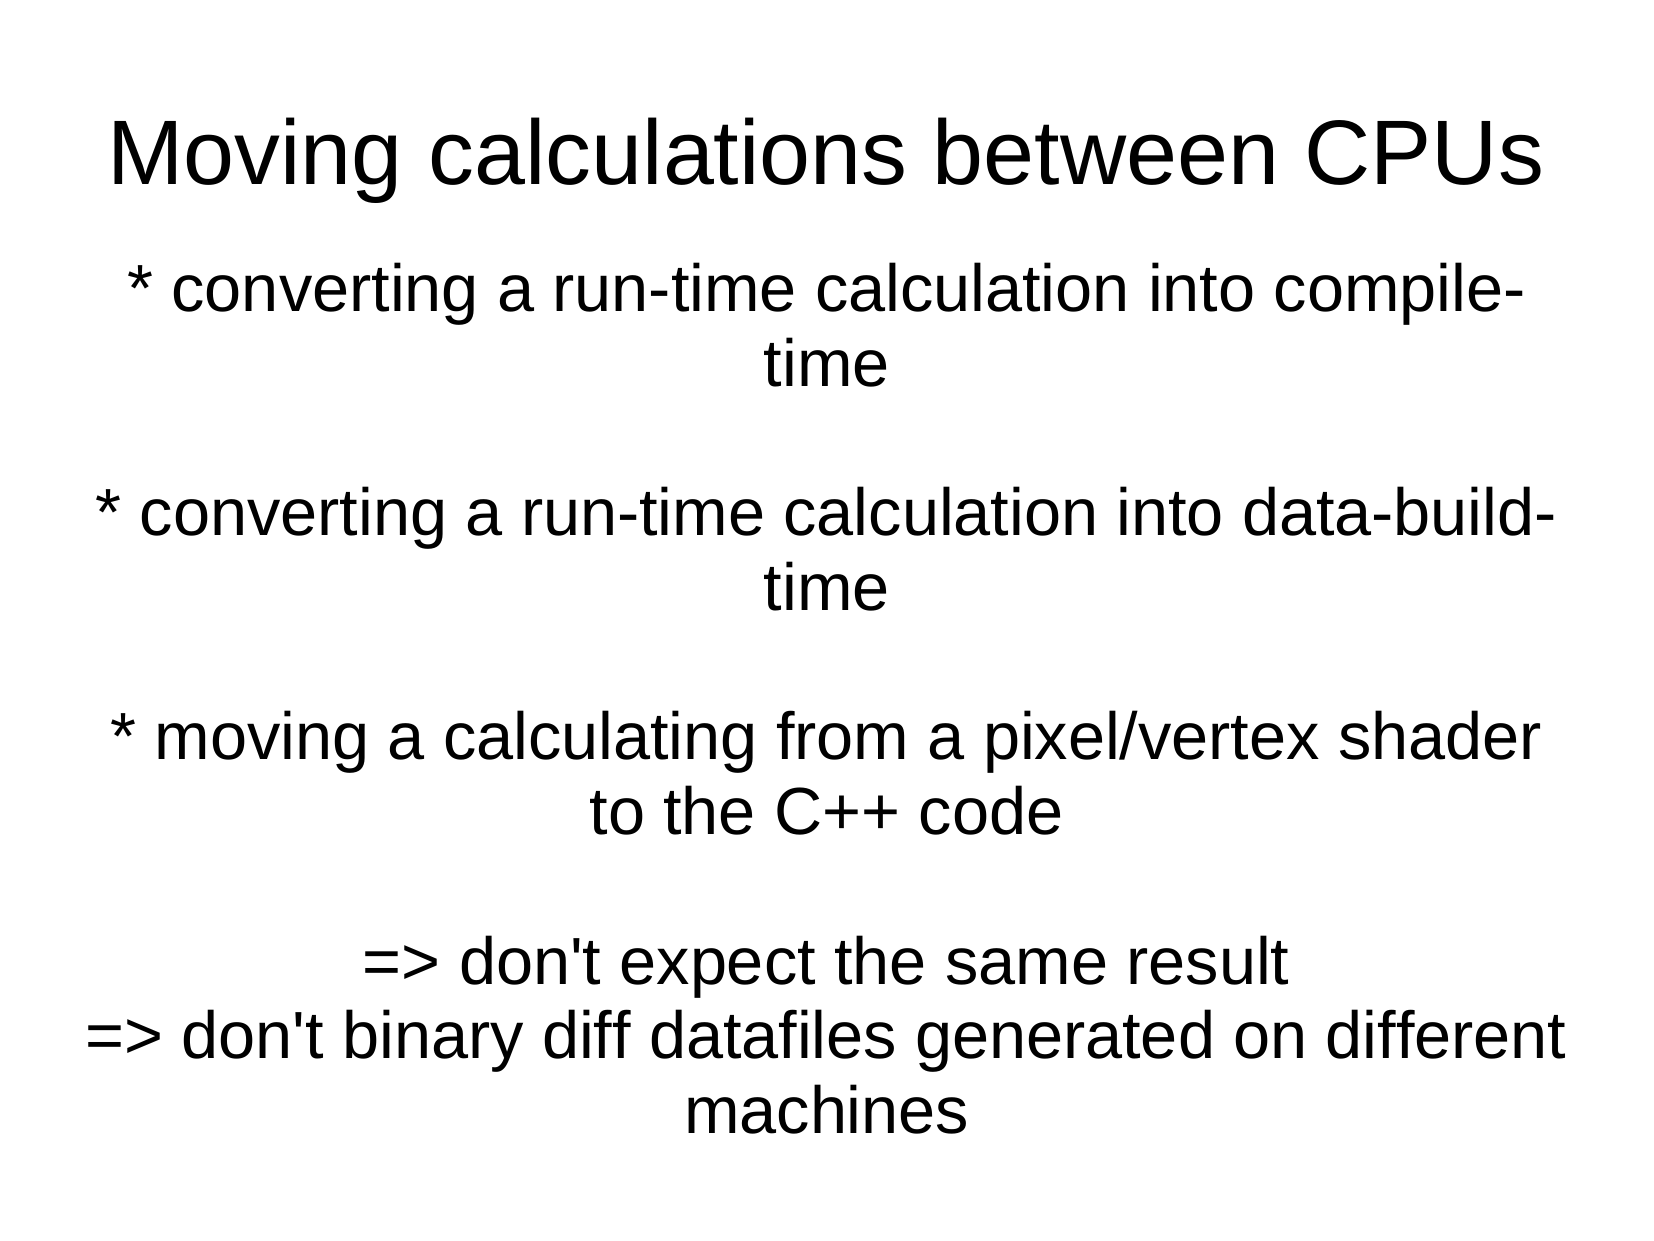

# Moving calculations between CPUs
* converting a run-time calculation into compile-time
* converting a run-time calculation into data-build-time
* moving a calculating from a pixel/vertex shader to the C++ code
=> don't expect the same result
=> don't binary diff datafiles generated on different machines